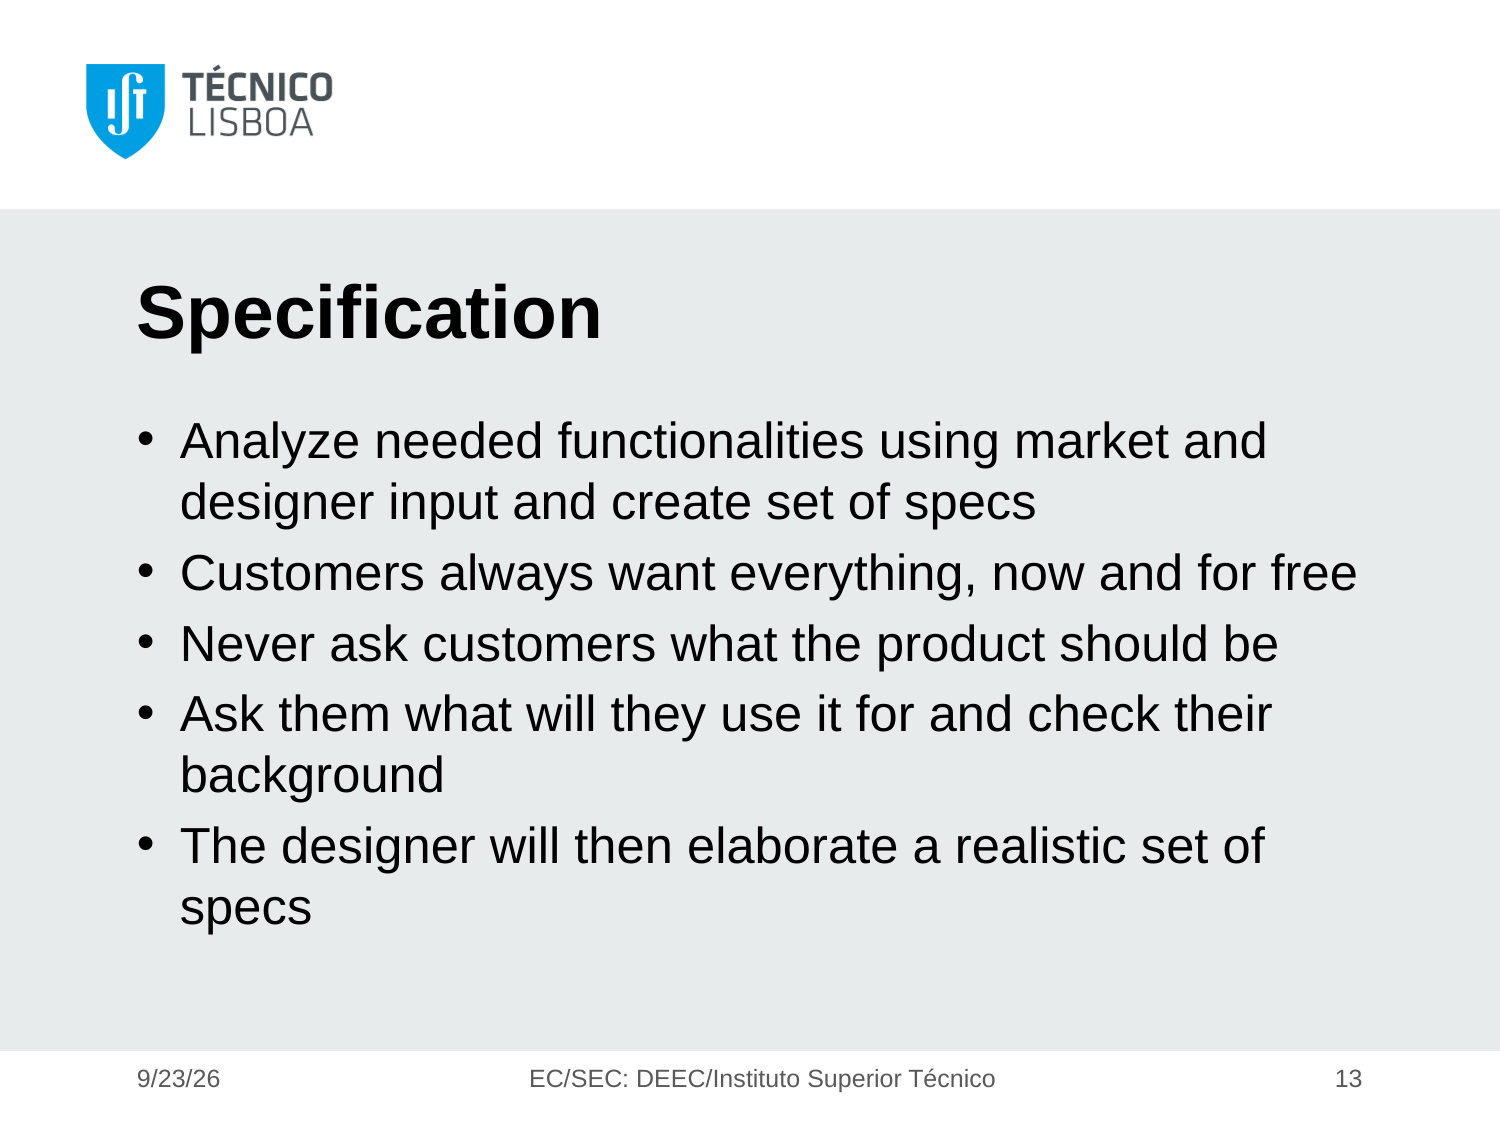

# Specification
Analyze needed functionalities using market and designer input and create set of specs
Customers always want everything, now and for free
Never ask customers what the product should be
Ask them what will they use it for and check their background
The designer will then elaborate a realistic set of specs
EC/SEC: DEEC/Instituto Superior Técnico